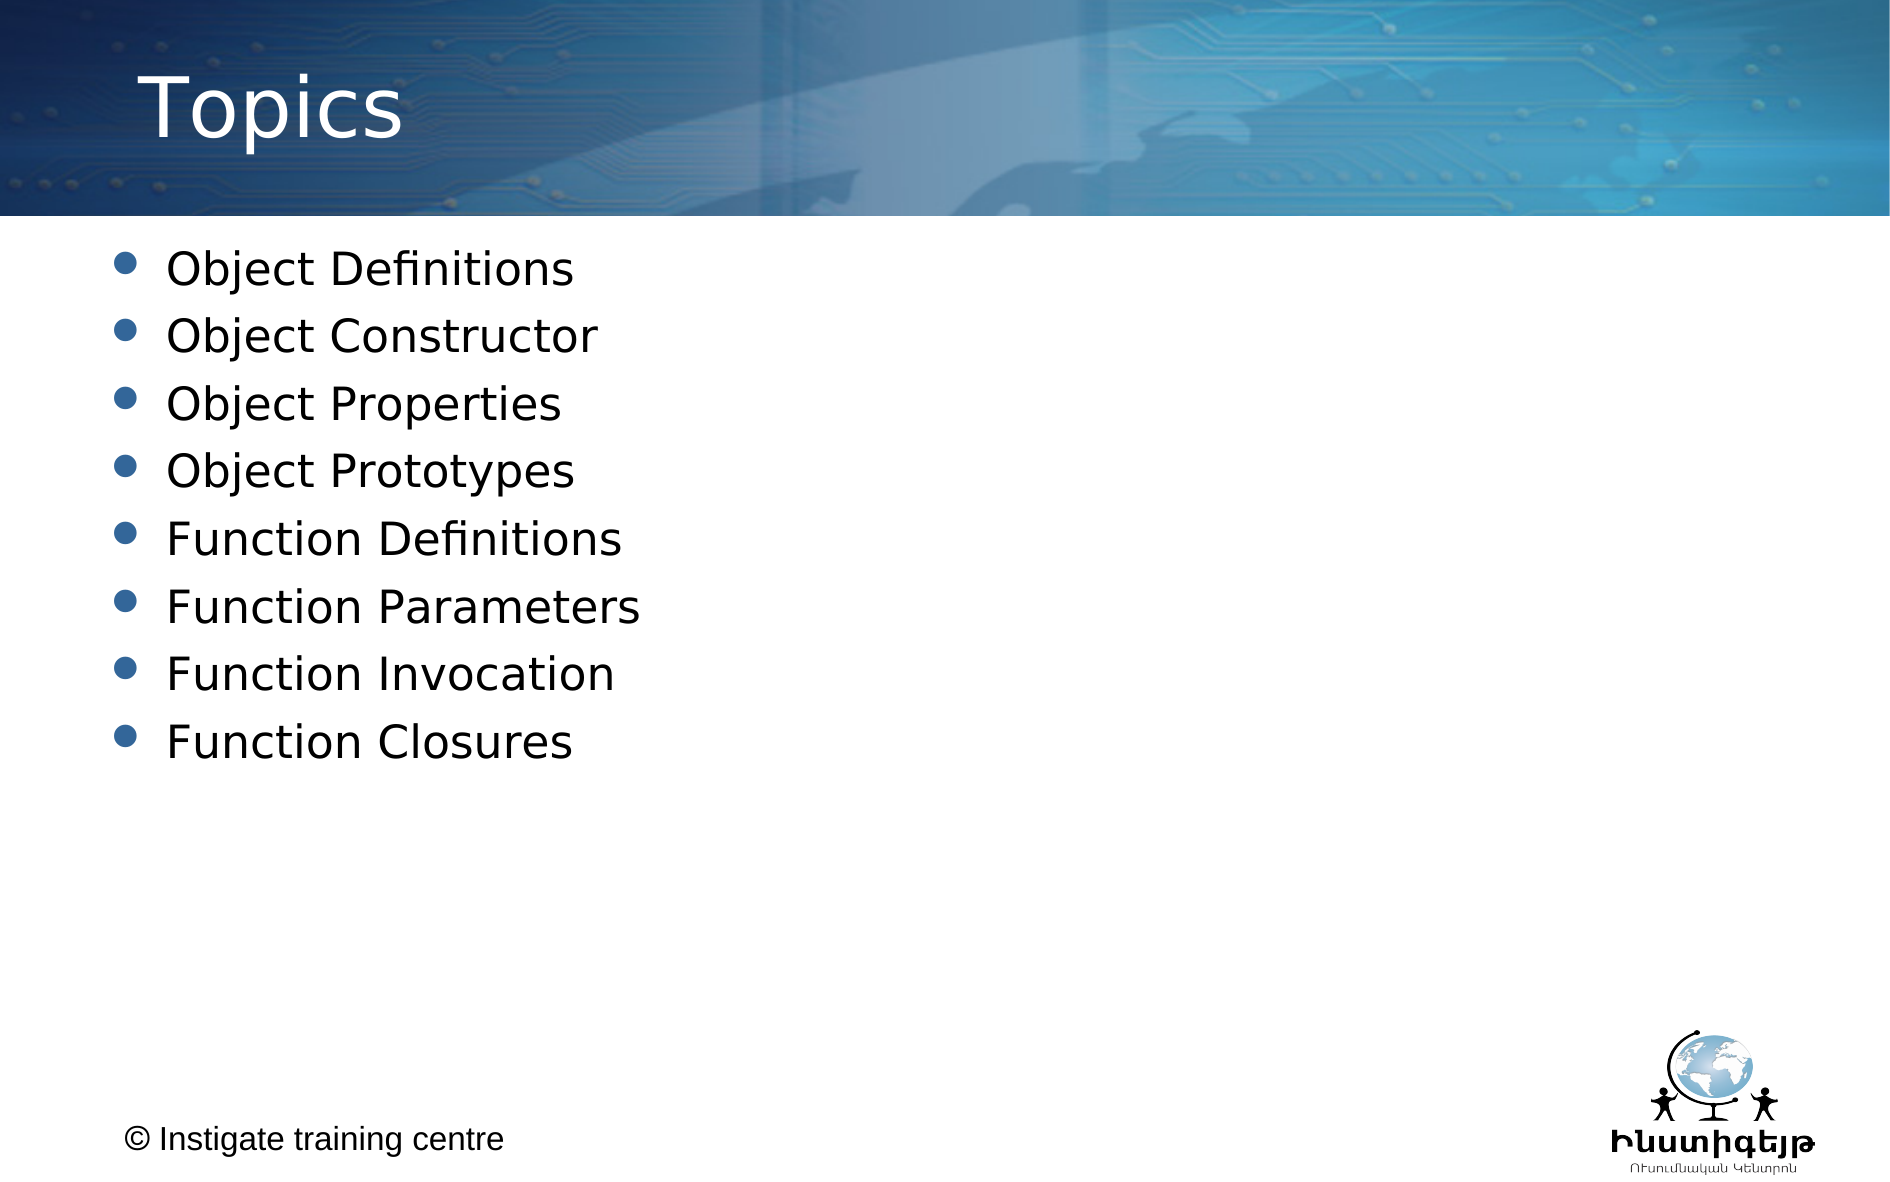

Topics
# Object Definitions
Object Constructor
Object Properties
Object Prototypes
Function Definitions
Function Parameters
Function Invocation
Function Closures